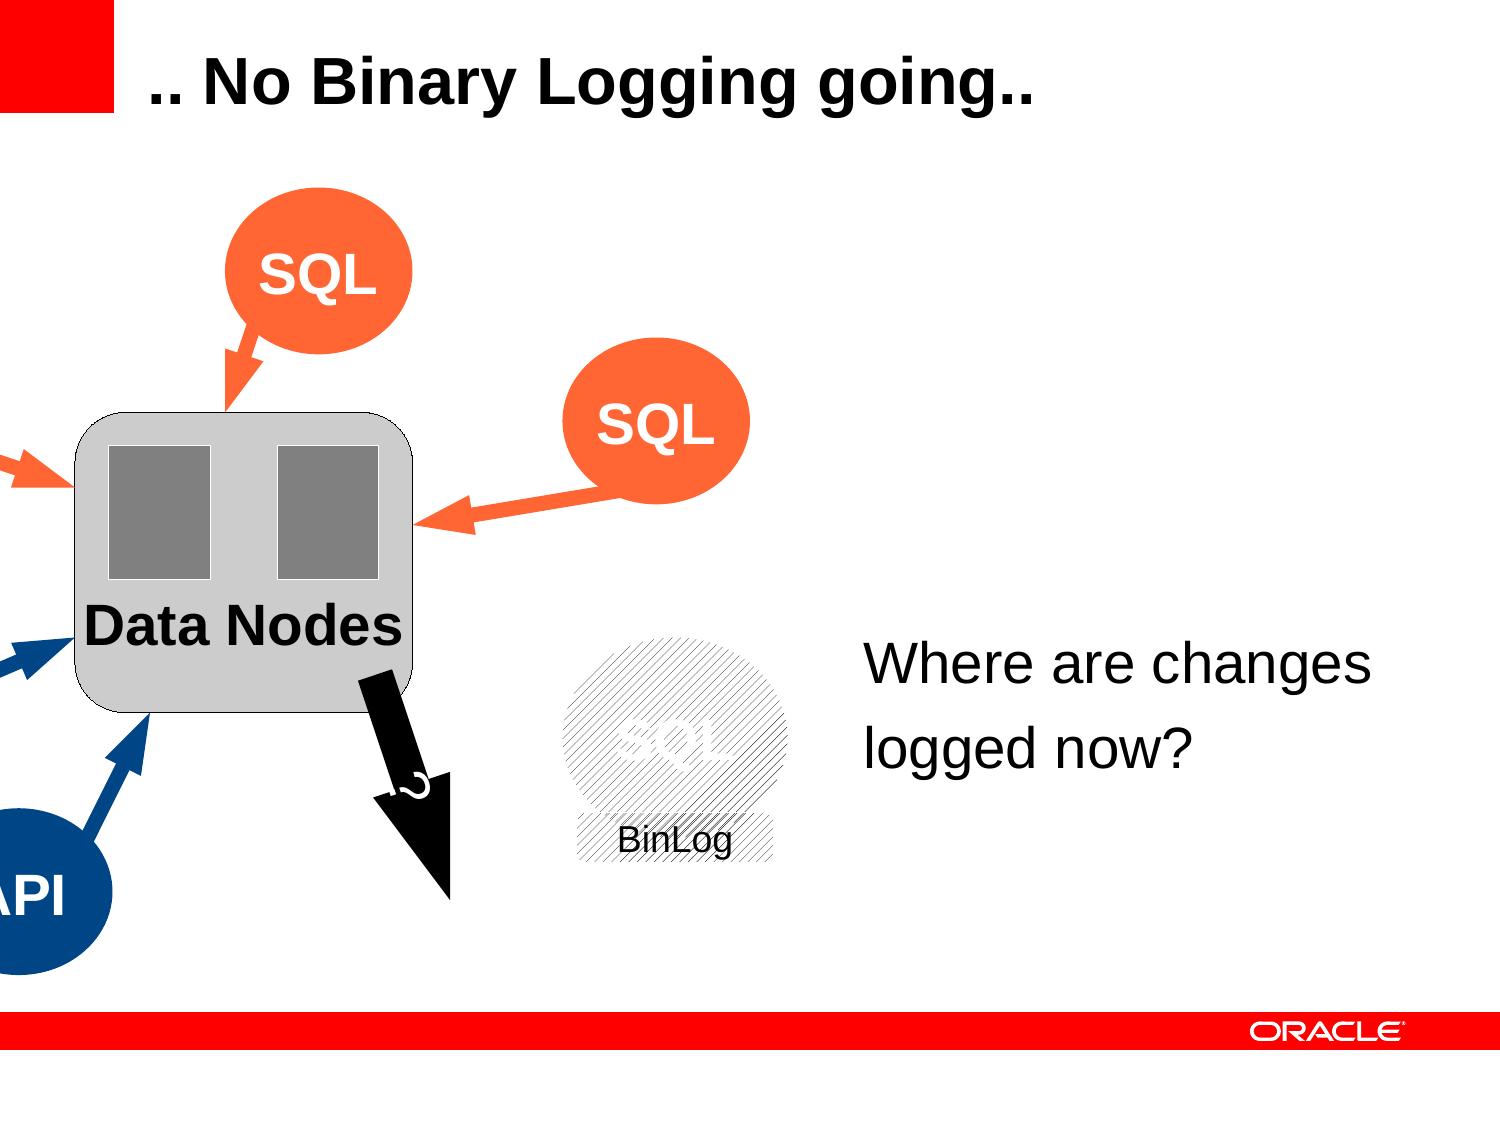

# .. No Binary Logging going..
SQL
SQL
SQL
Data Nodes
API
SQL
API
BinLog
Where are changes
logged now?
?